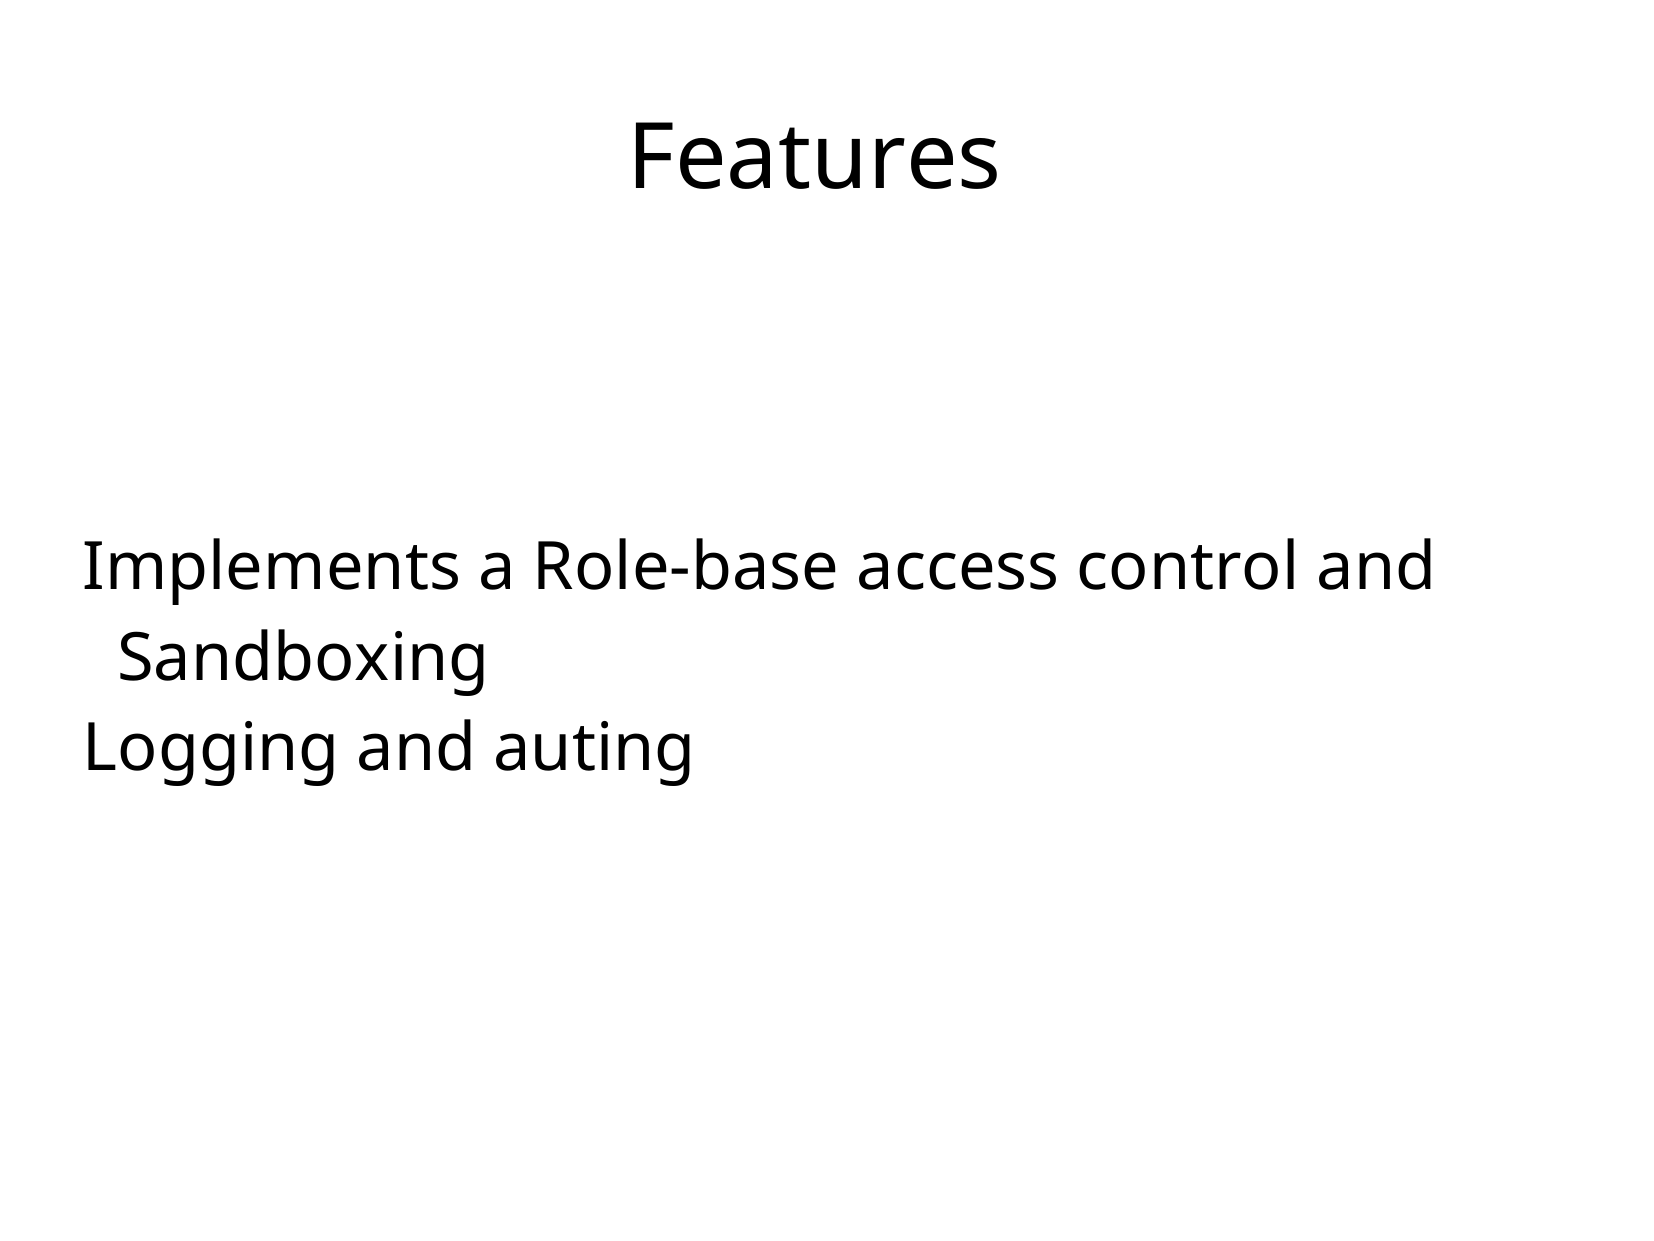

# Features
Implements a Role-base access control and
 Sandboxing
Logging and auting